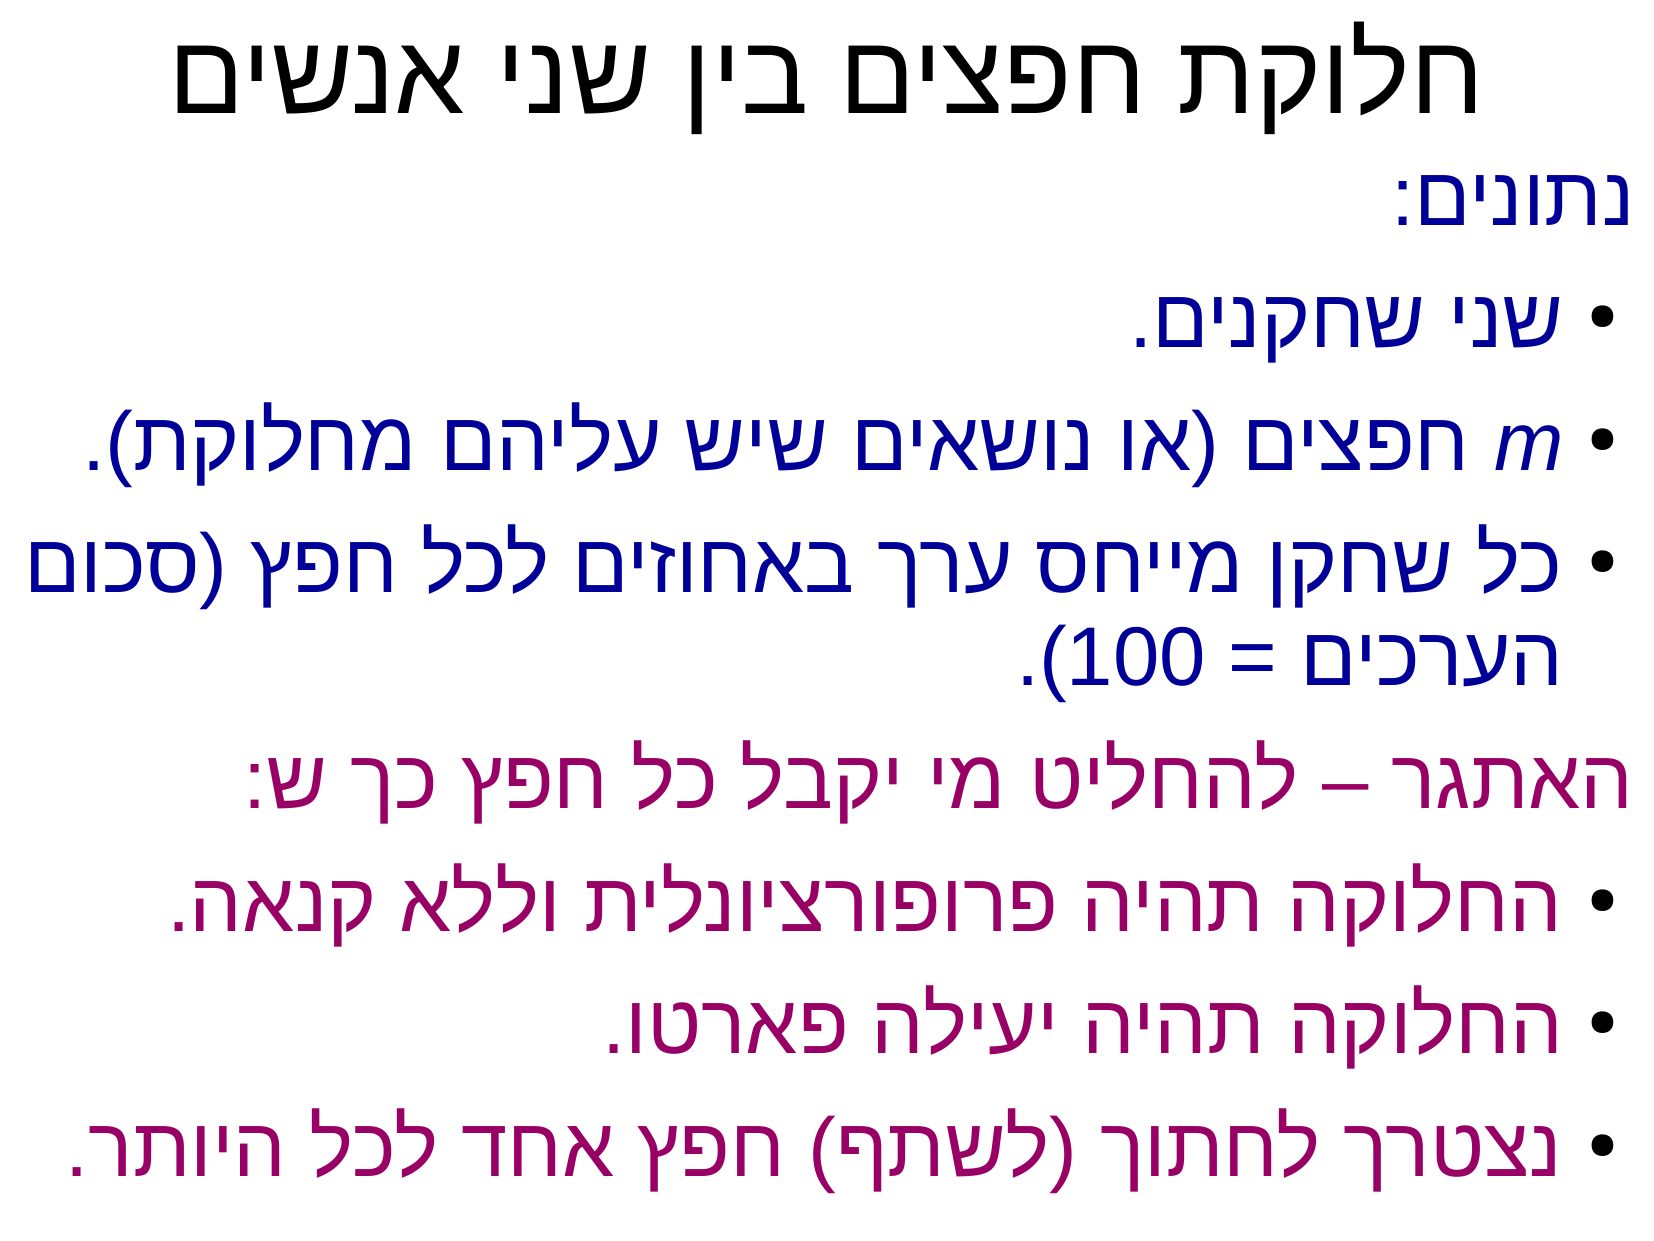

# חלוקת חפצים בין שני אנשים
נתונים:
שני שחקנים.
m חפצים (או נושאים שיש עליהם מחלוקת).
כל שחקן מייחס ערך באחוזים לכל חפץ (סכום הערכים = 100).
האתגר – להחליט מי יקבל כל חפץ כך ש:
החלוקה תהיה פרופורציונלית וללא קנאה.
החלוקה תהיה יעילה פארטו.
נצטרך לחתוך (לשתף) חפץ אחד לכל היותר.